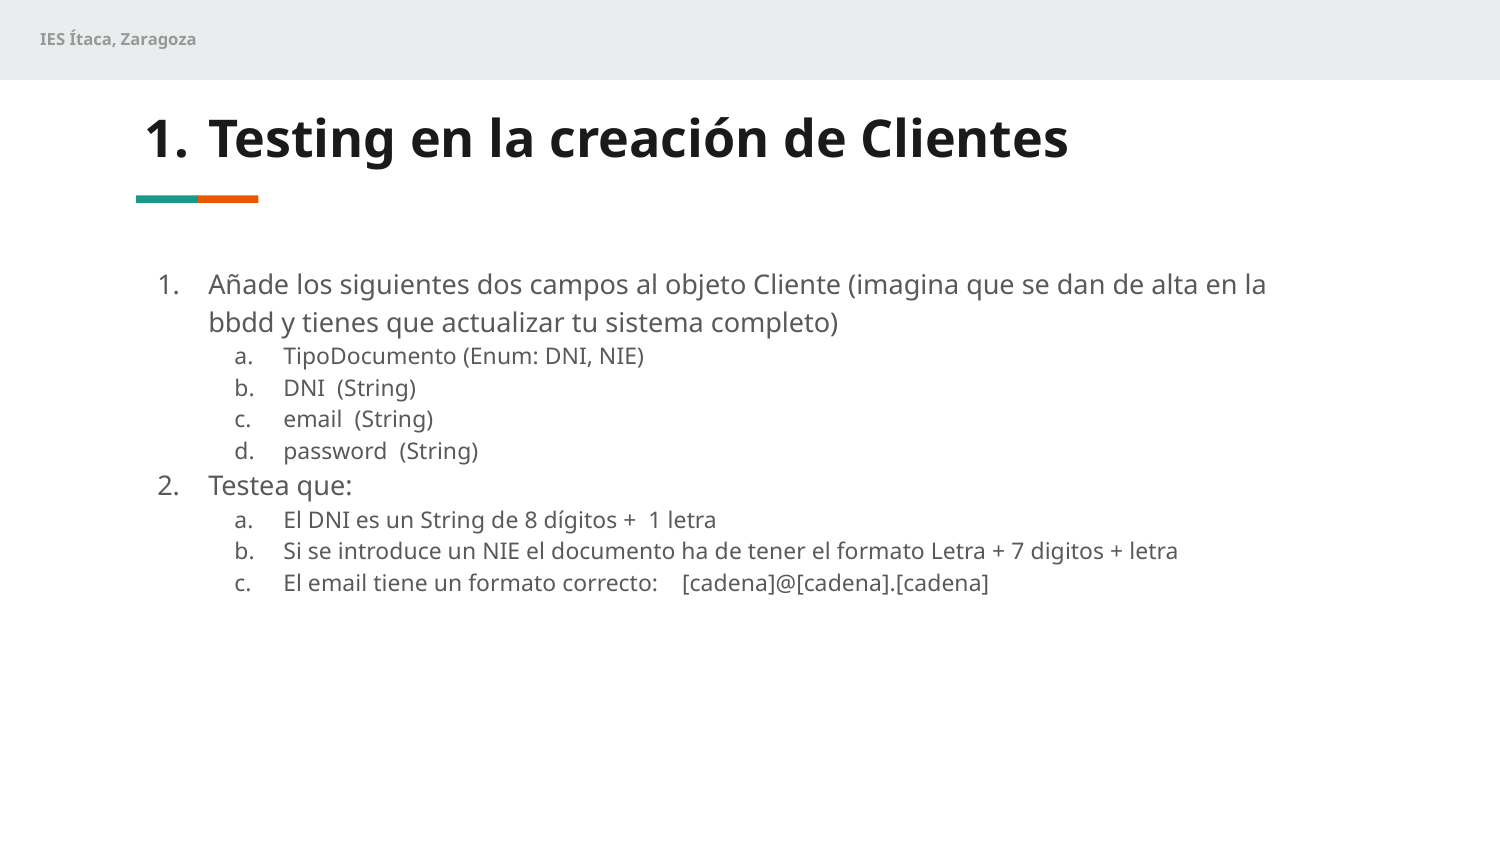

Testing en la creación de Clientes
# Añade los siguientes dos campos al objeto Cliente (imagina que se dan de alta en la bbdd y tienes que actualizar tu sistema completo)
TipoDocumento (Enum: DNI, NIE)
DNI (String)
email (String)
password (String)
Testea que:
El DNI es un String de 8 dígitos + 1 letra
Si se introduce un NIE el documento ha de tener el formato Letra + 7 digitos + letra
El email tiene un formato correcto: [cadena]@[cadena].[cadena]